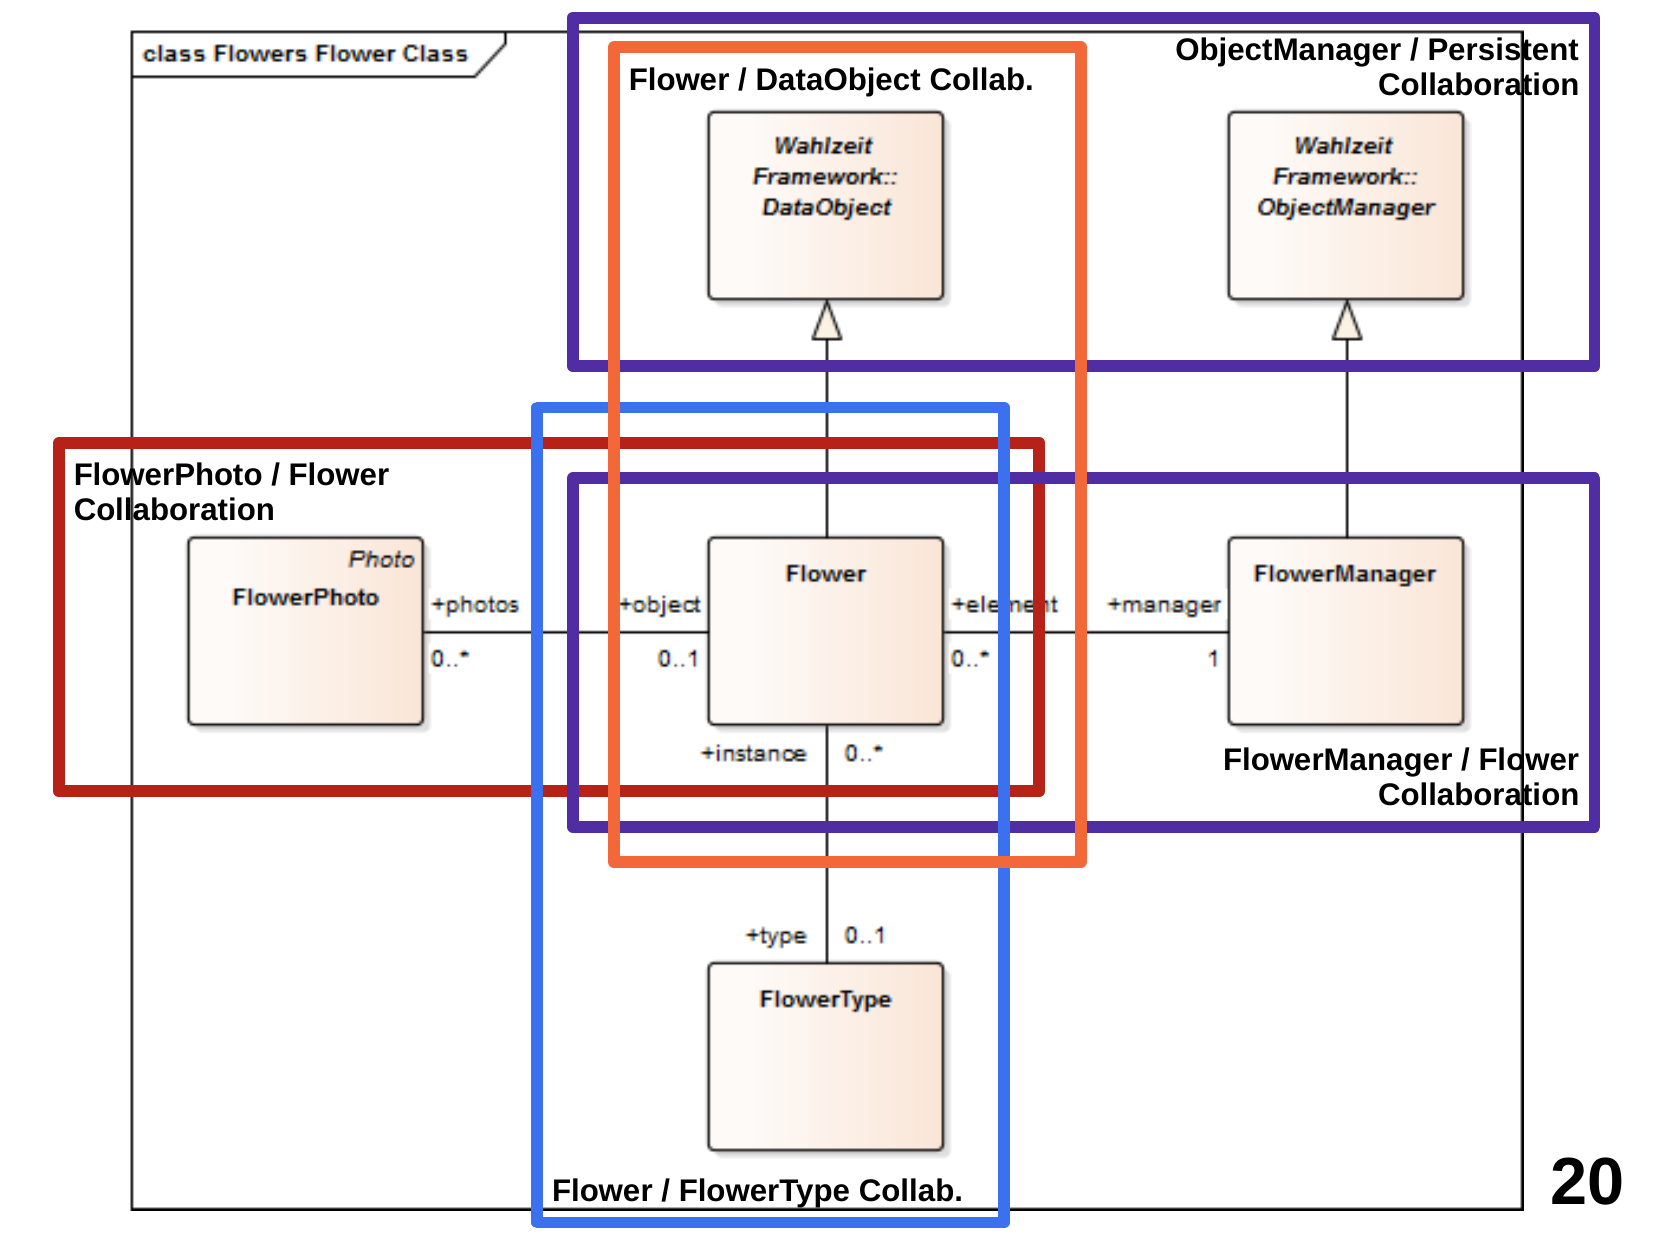

ObjectManager / Persistent
Collaboration
Flower / DataObject Collab.
Flower / FlowerType Collab.
FlowerPhoto / Flower
Collaboration
FlowerManager / Flower
Collaboration
Advanced Design and Programming
20
© 2018 Dirk Riehle - All Rights Reserved